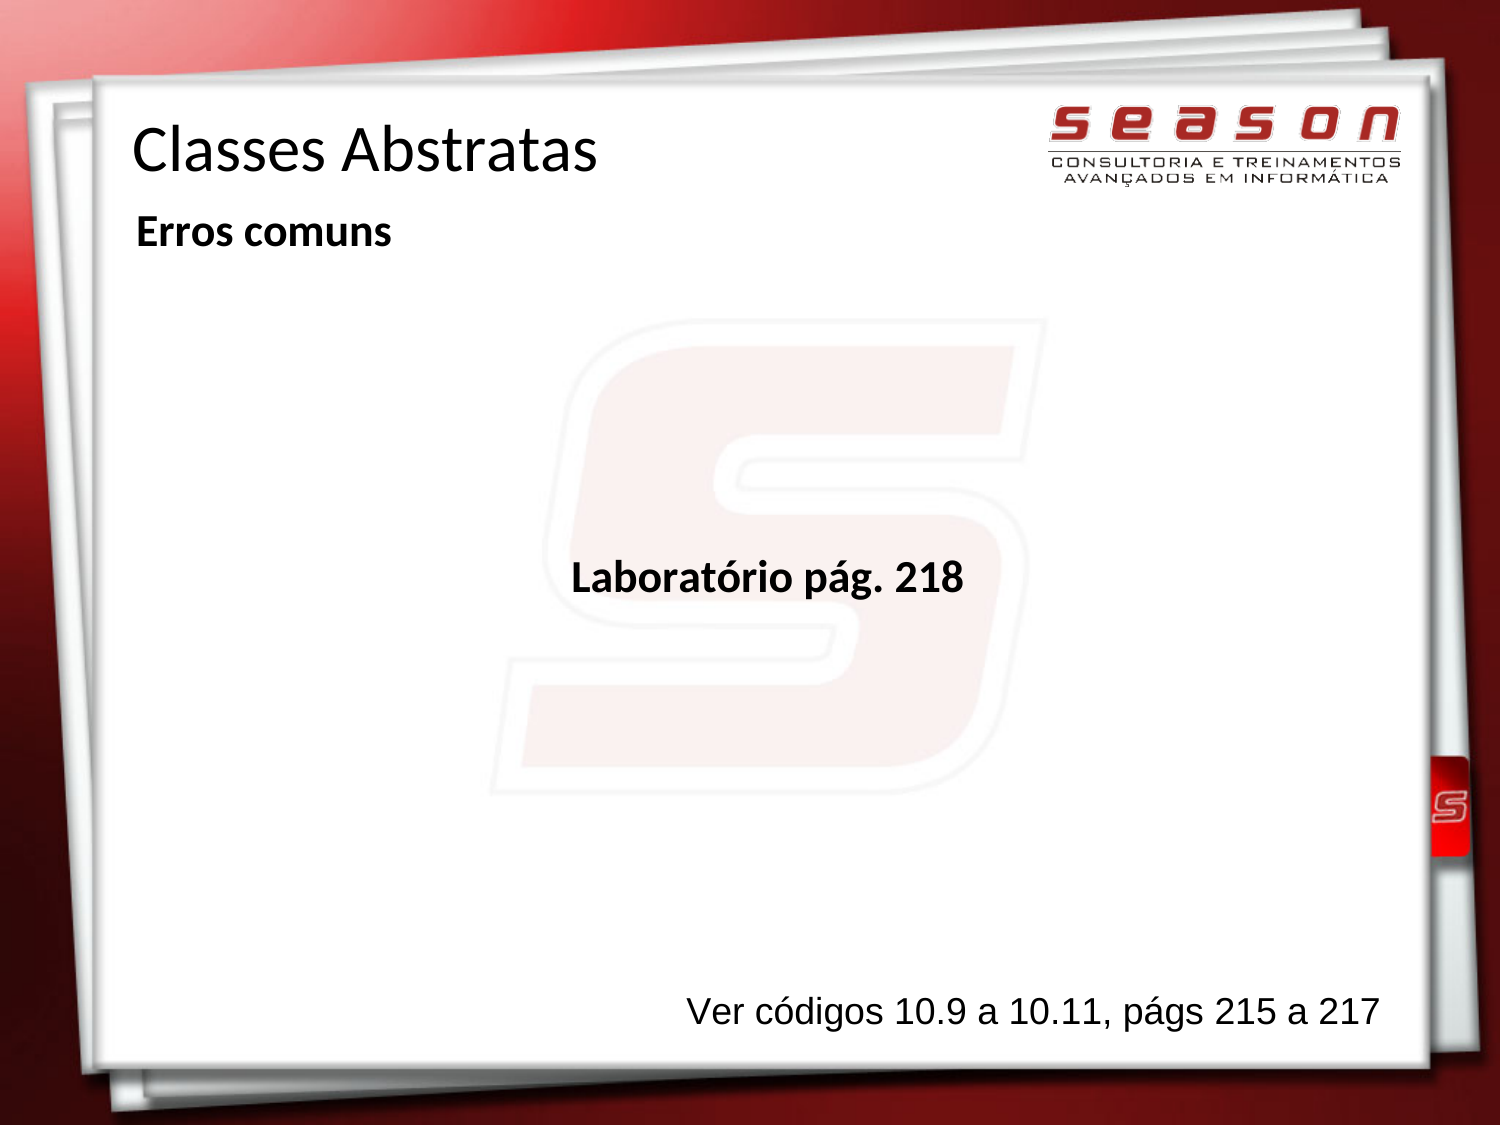

# Classes Abstratas
Erros comuns
Laboratório pág. 218
Ver códigos 10.9 a 10.11, págs 215 a 217